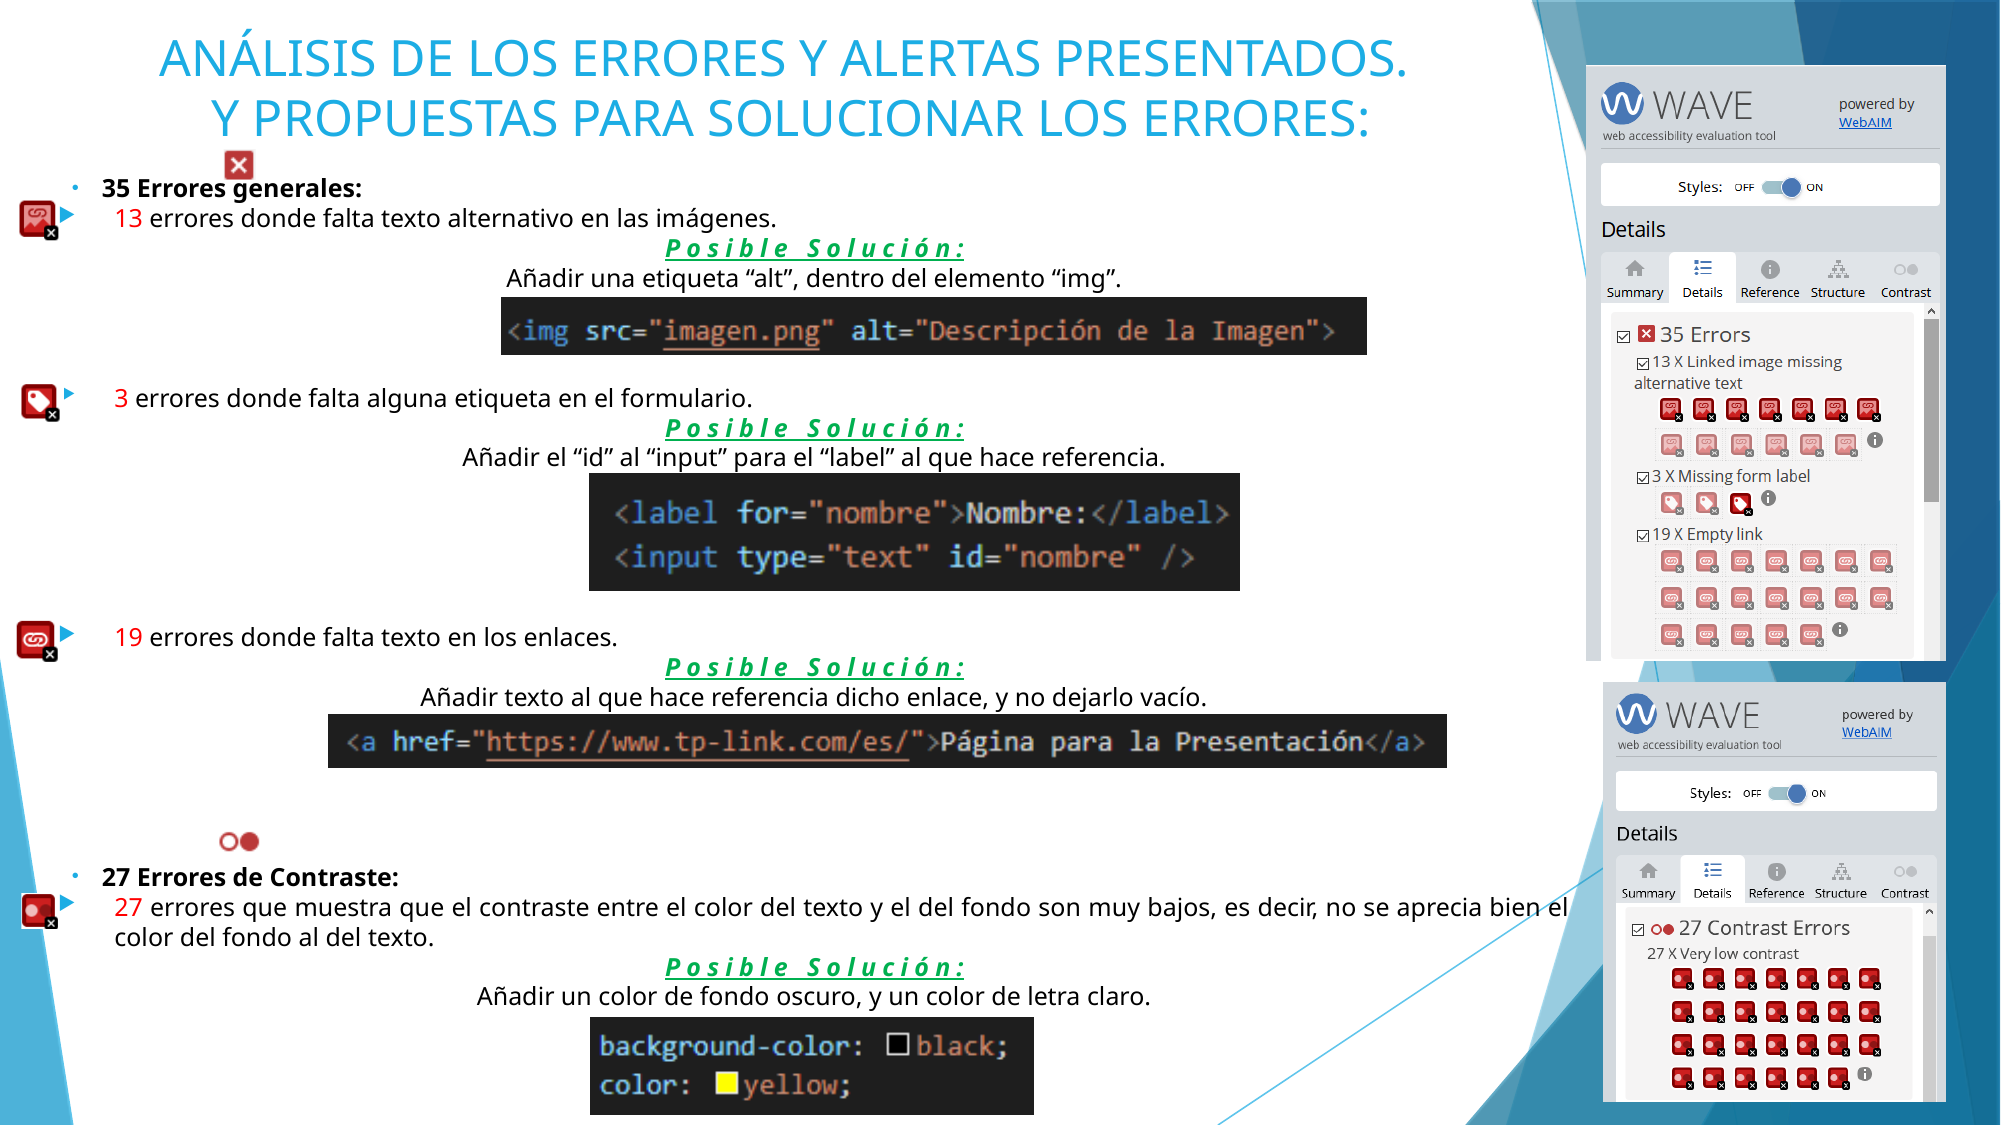

# ANÁLISIS DE LOS ERRORES Y ALERTAS PRESENTADOS. Y PROPUESTAS PARA SOLUCIONAR LOS ERRORES:
35 Errores generales:
13 errores donde falta texto alternativo en las imágenes.
Posible Solución:
Añadir una etiqueta “alt”, dentro del elemento “img”.
3 errores donde falta alguna etiqueta en el formulario.
Posible Solución:
Añadir el “id” al “input” para el “label” al que hace referencia.
19 errores donde falta texto en los enlaces.
Posible Solución:
Añadir texto al que hace referencia dicho enlace, y no dejarlo vacío.
27 Errores de Contraste:
27 errores que muestra que el contraste entre el color del texto y el del fondo son muy bajos, es decir, no se aprecia bien el color del fondo al del texto.
Posible Solución:
Añadir un color de fondo oscuro, y un color de letra claro.